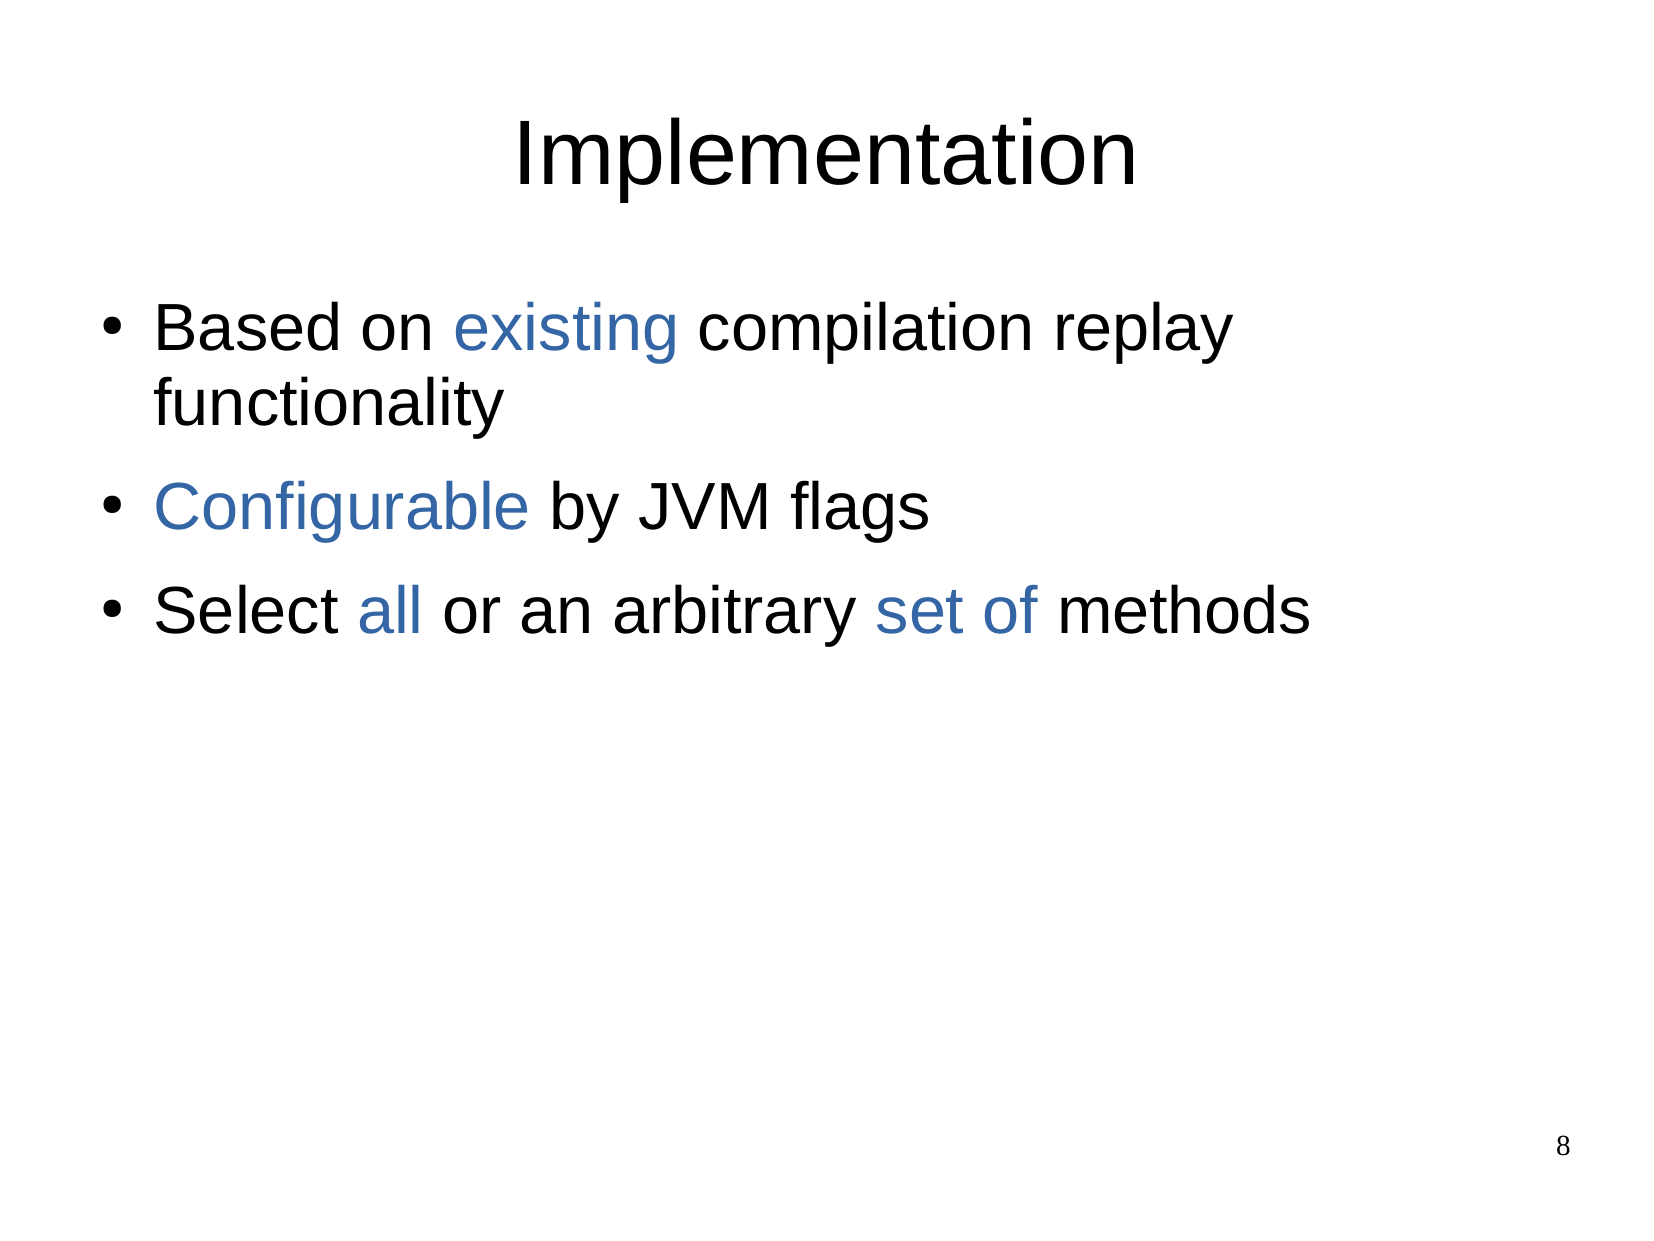

# Implementation
Based on existing compilation replay functionality
Configurable by JVM flags
Select all or an arbitrary set of methods
8